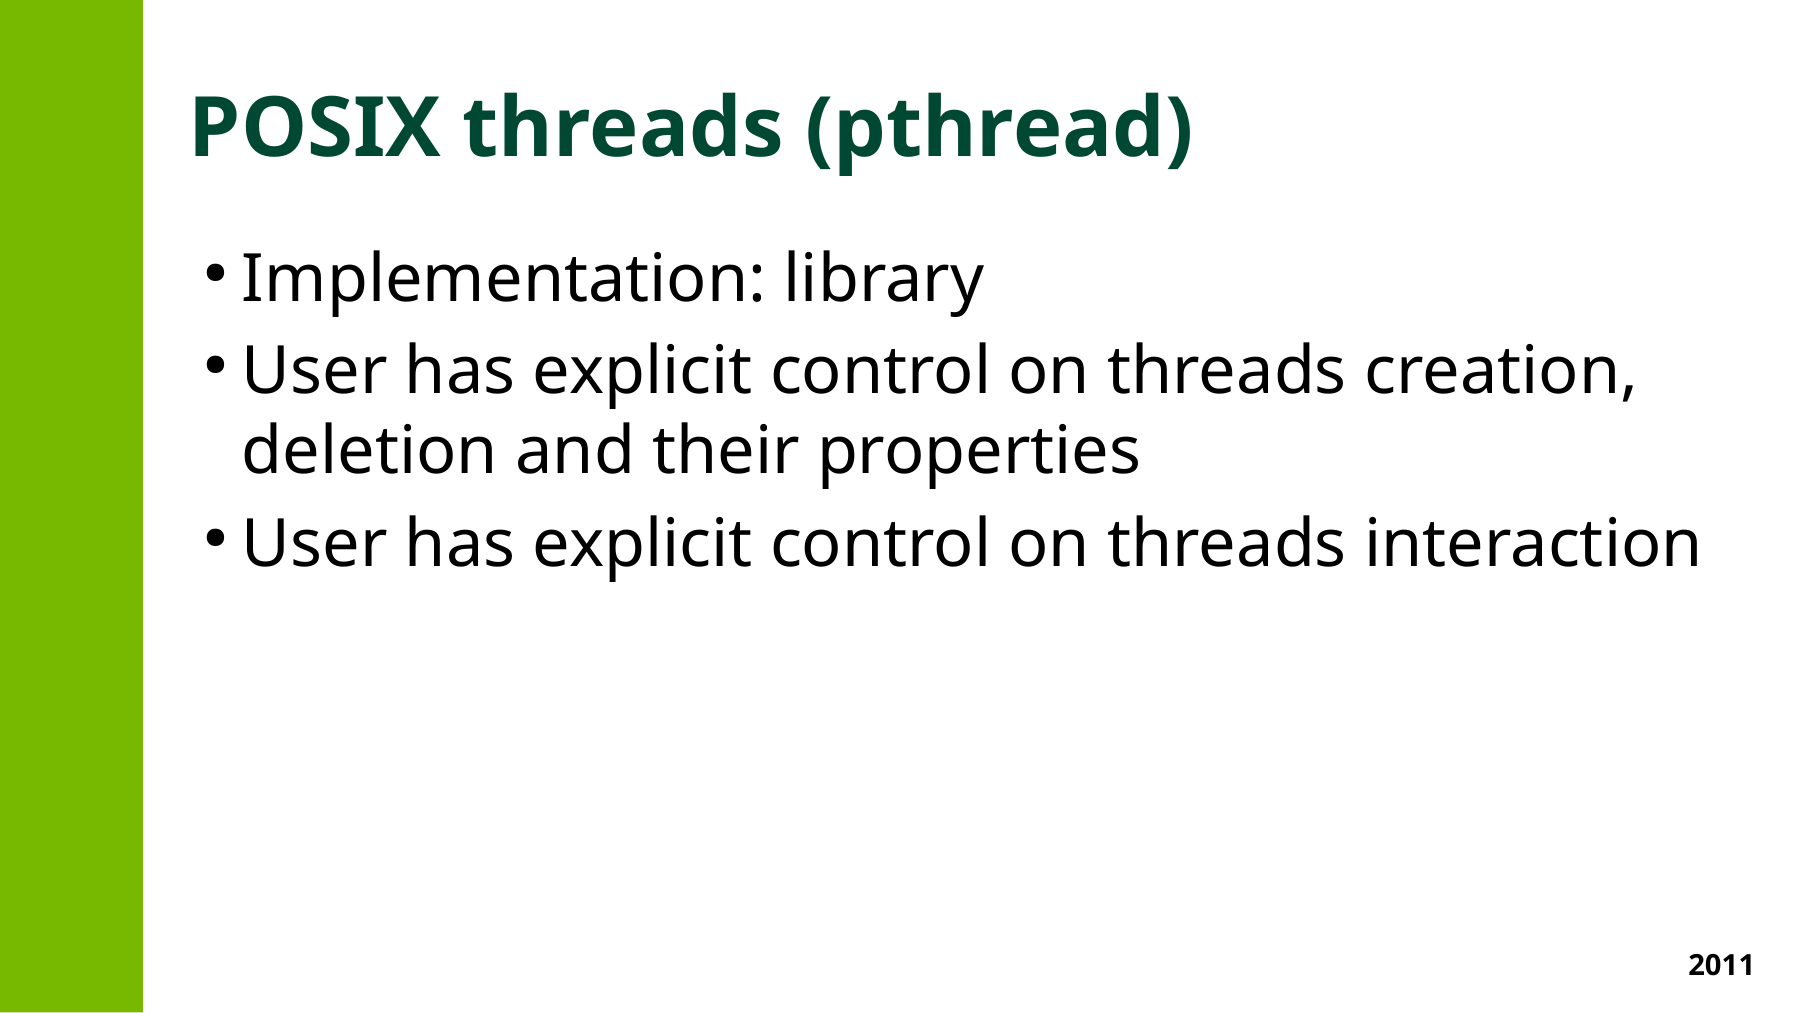

POSIX threads (pthread)
# Implementation: library
User has explicit control on threads creation, deletion and their properties
User has explicit control on threads interaction